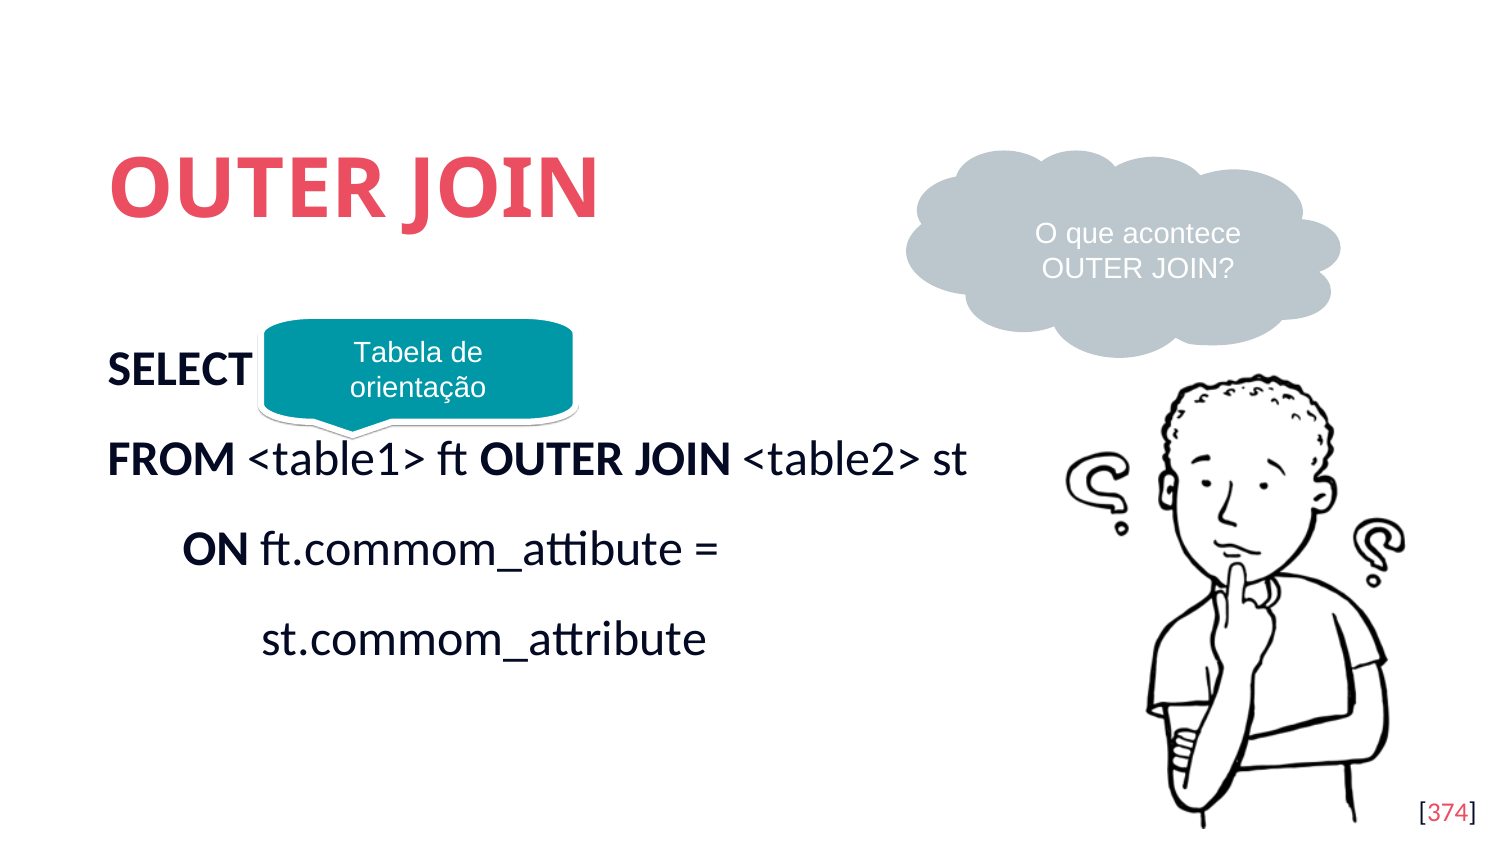

OUTER JOIN
O que acontece OUTER JOIN?
SELECT <atributes list>
FROM <table1> ft OUTER JOIN <table2> st
	ON ft.commom_attibute =
	 st.commom_attribute
Tabela de orientação